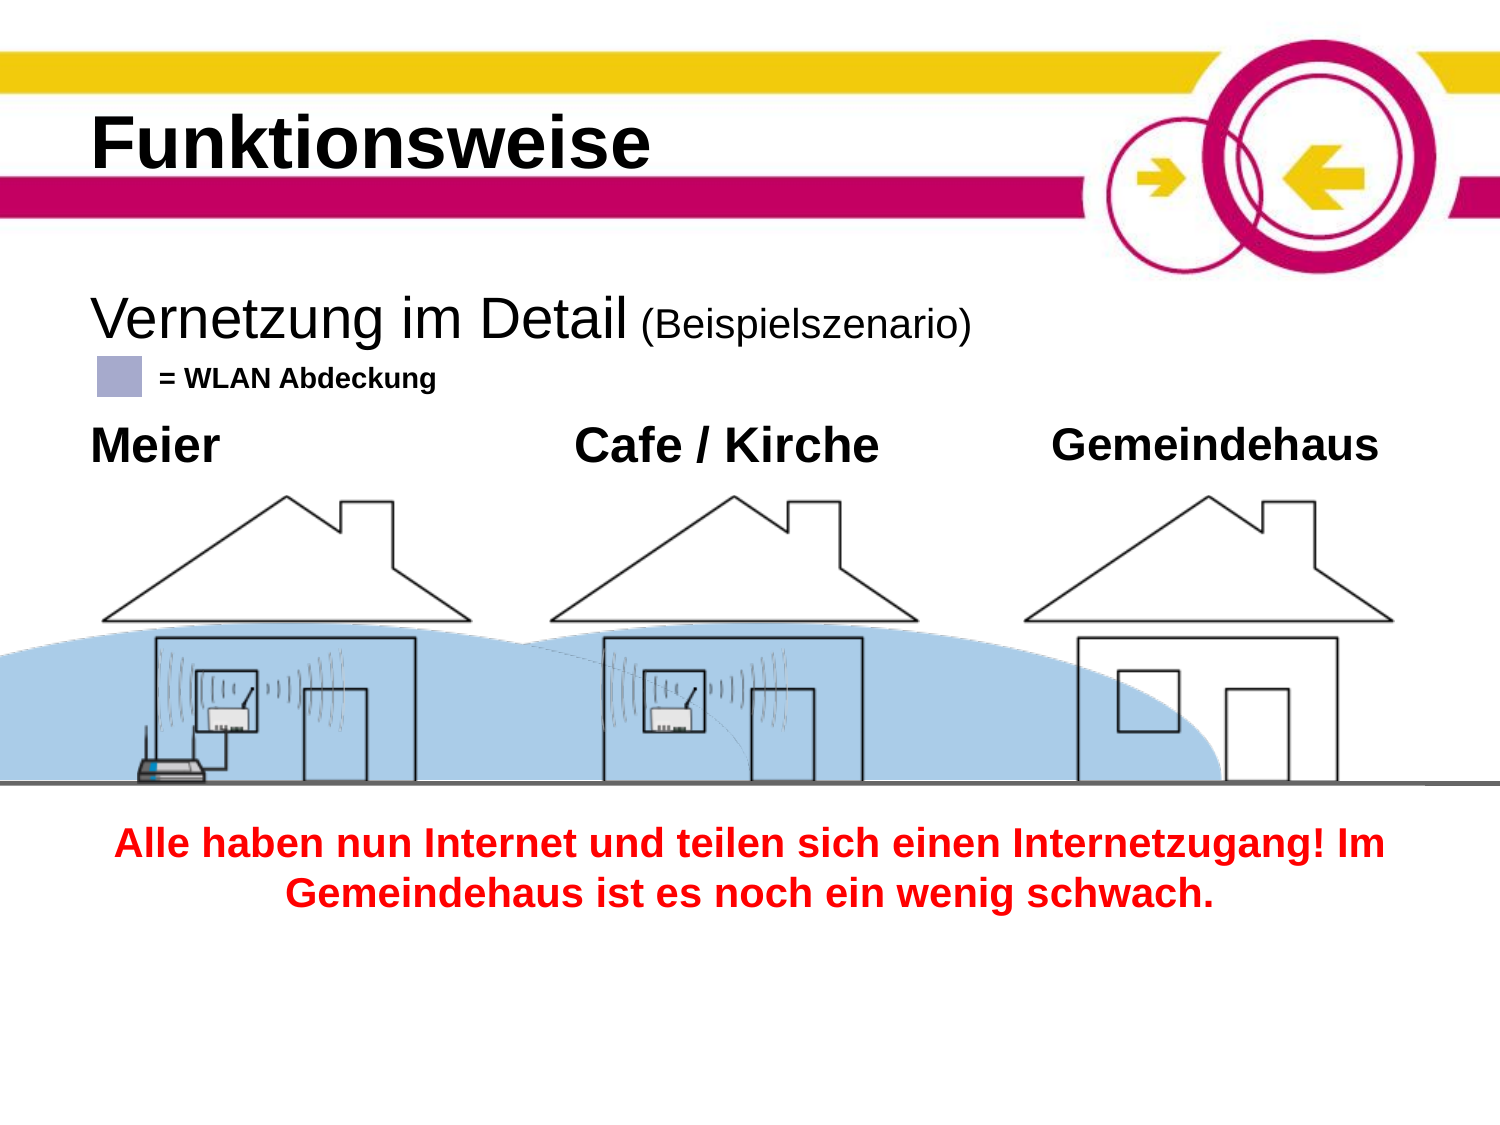

Funktionsweise
Vernetzung im Detail (Beispielszenario)
= WLAN Abdeckung
Meier
Cafe / Kirche
Gemeindehaus
Alle haben nun Internet und teilen sich einen Internetzugang! Im Gemeindehaus ist es noch ein wenig schwach.